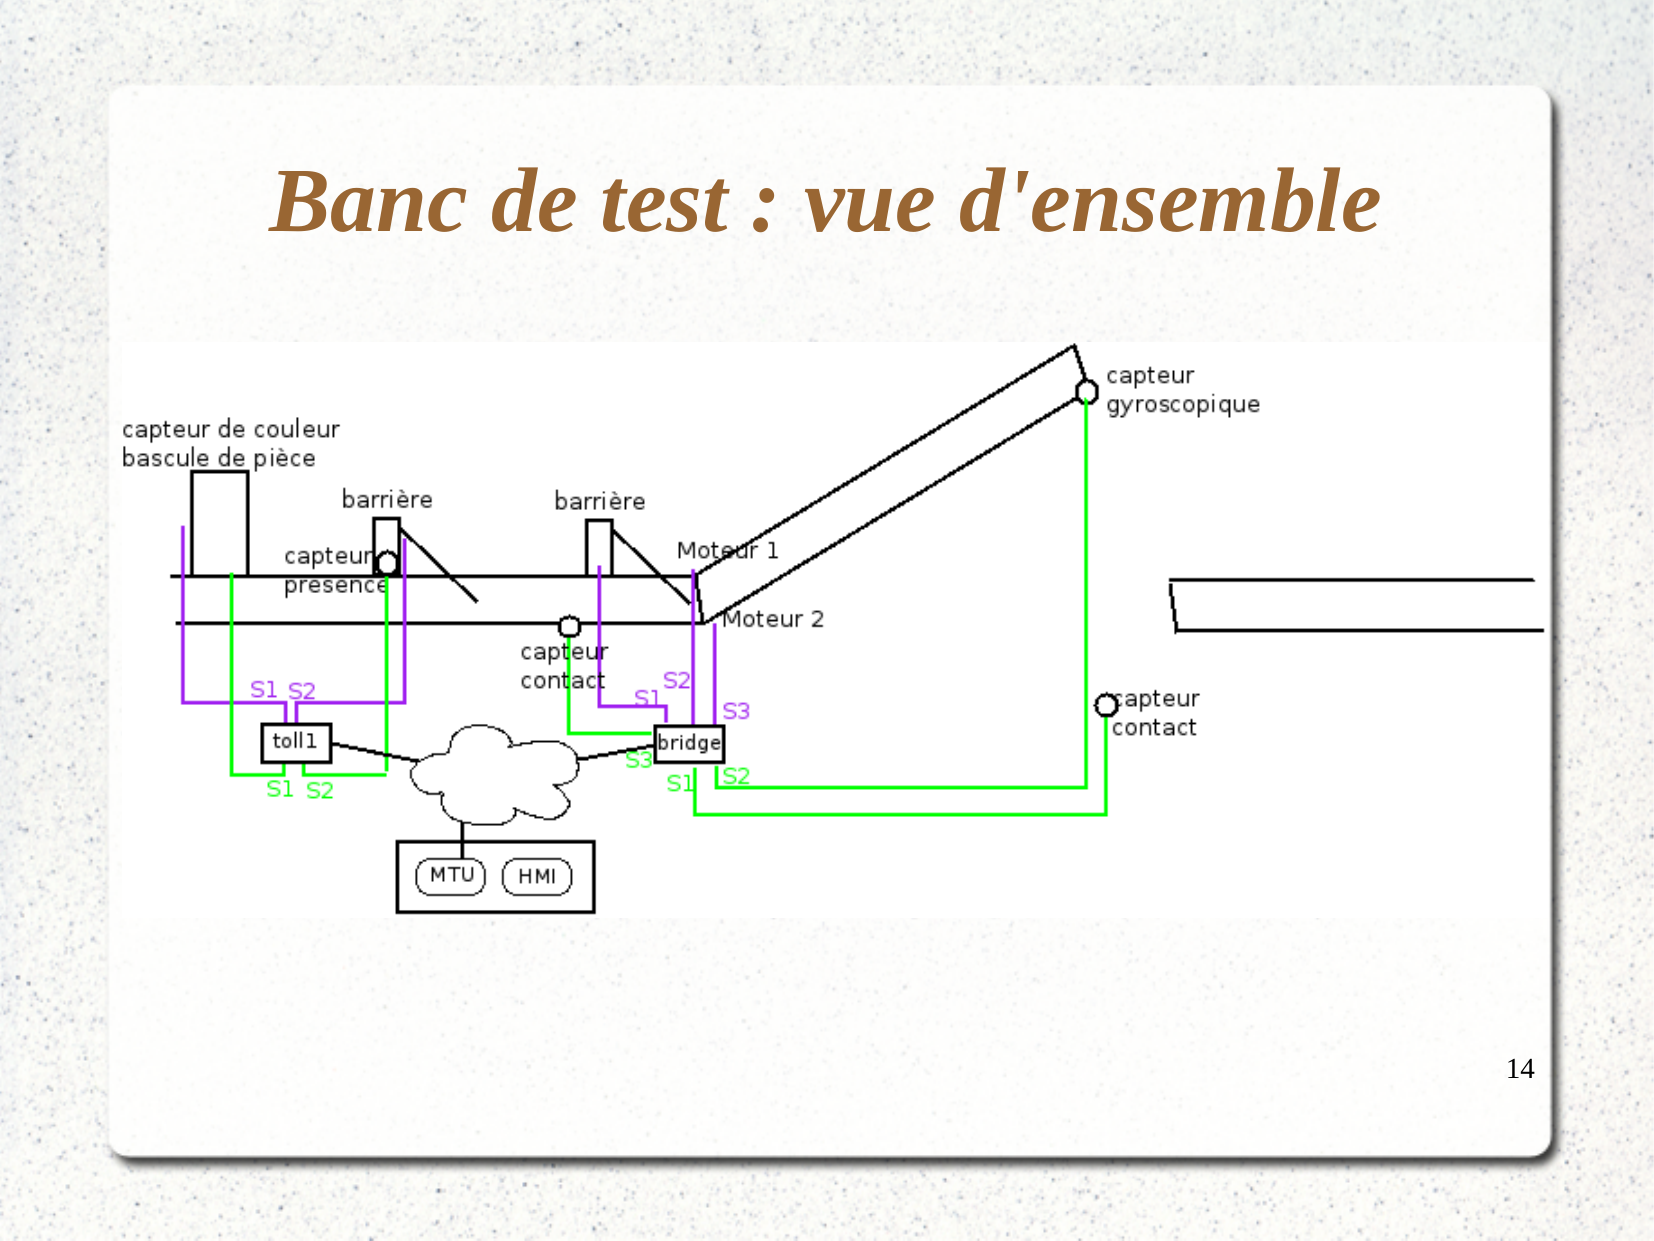

# Banc de test : vue d'ensemble
14